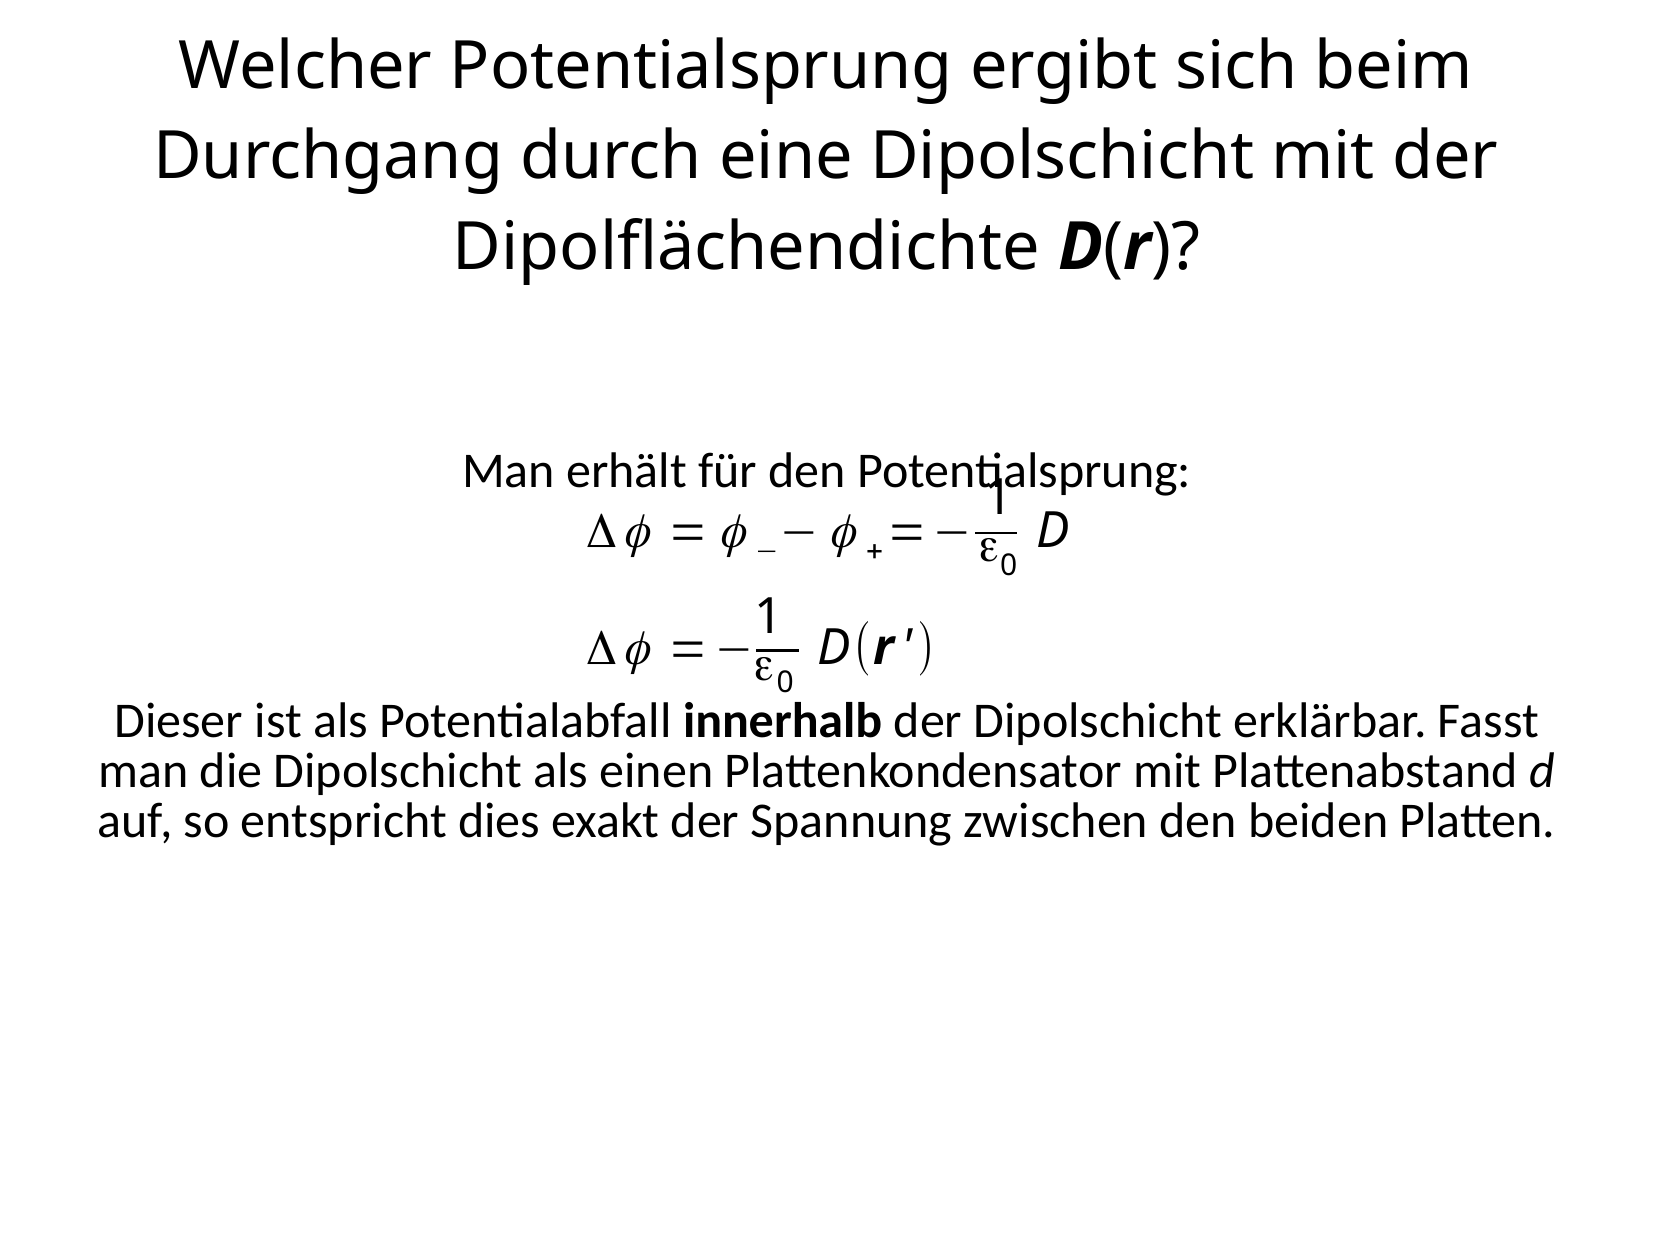

# Welcher Potentialsprung ergibt sich beim Durchgang durch eine Dipolschicht mit der Dipolflächendichte D(r)?
Man erhält für den Potentialsprung:
Dieser ist als Potentialabfall innerhalb der Dipolschicht erklärbar. Fasst man die Dipolschicht als einen Plattenkondensator mit Plattenabstand d auf, so entspricht dies exakt der Spannung zwischen den beiden Platten.